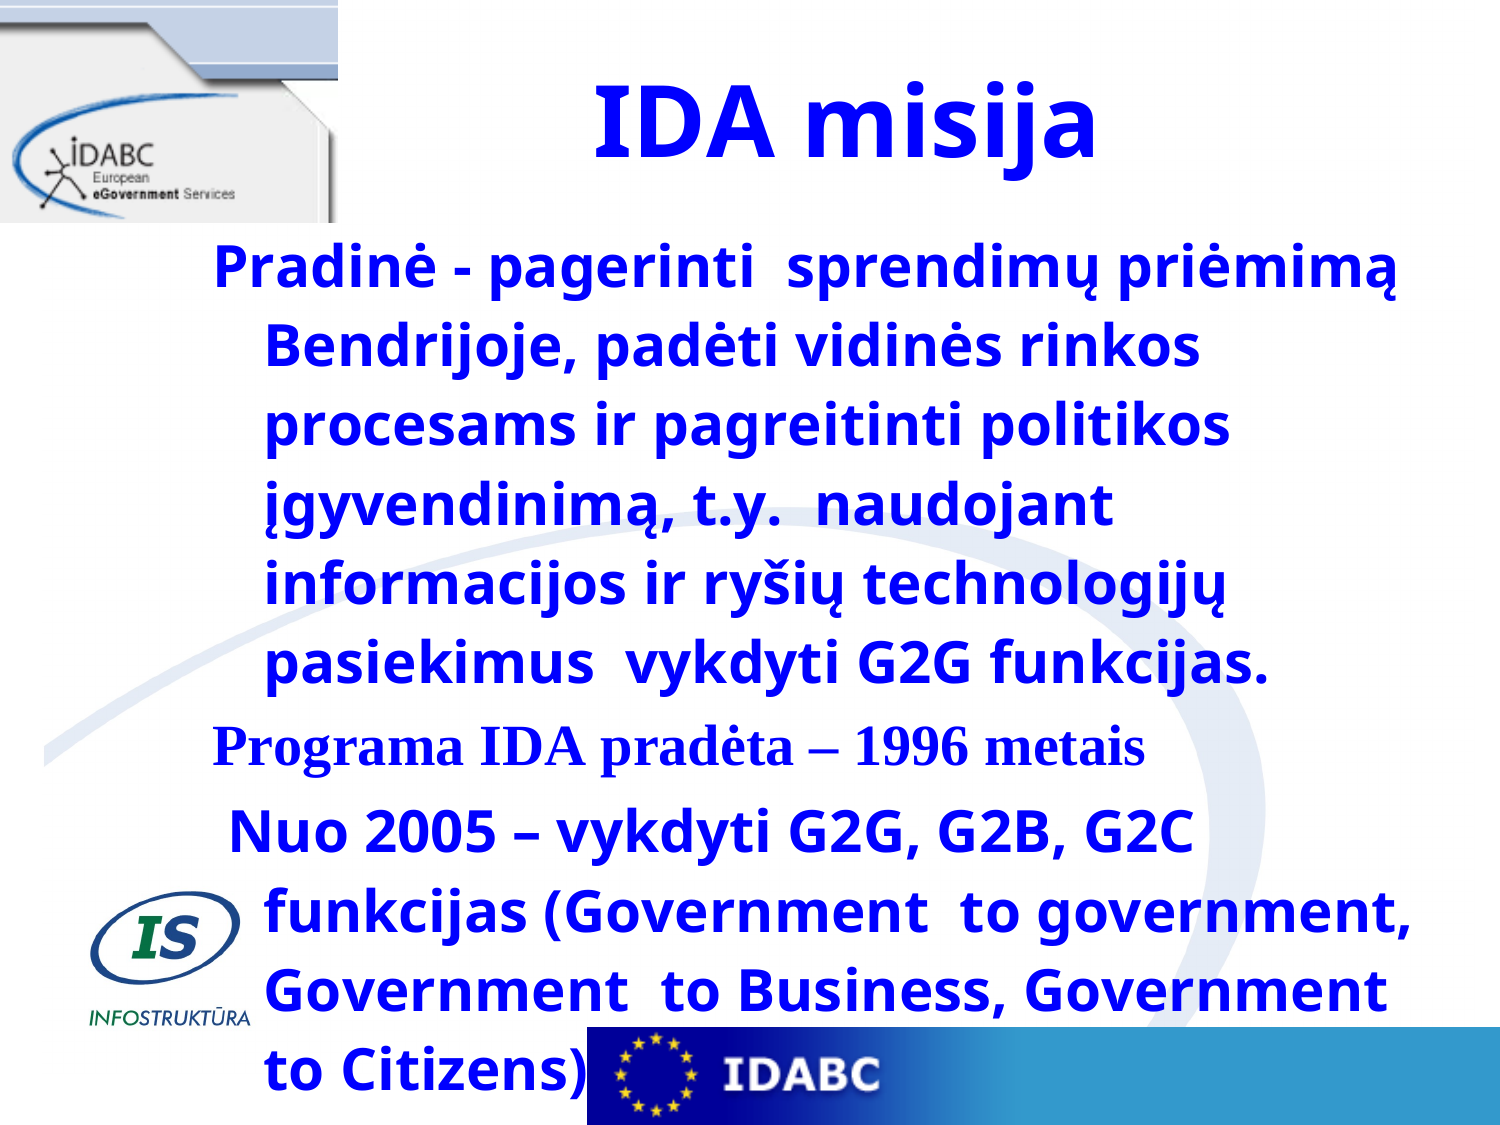

# IDA misija
Pradinė - pagerinti sprendimų priėmimą Bendrijoje, padėti vidinės rinkos procesams ir pagreitinti politikos įgyvendinimą, t.y. naudojant informacijos ir ryšių technologijų pasiekimus vykdyti G2G funkcijas.
Programa IDA pradėta – 1996 metais
 Nuo 2005 – vykdyti G2G, G2B, G2C funkcijas (Government to government, Government to Business, Government to Citizens)